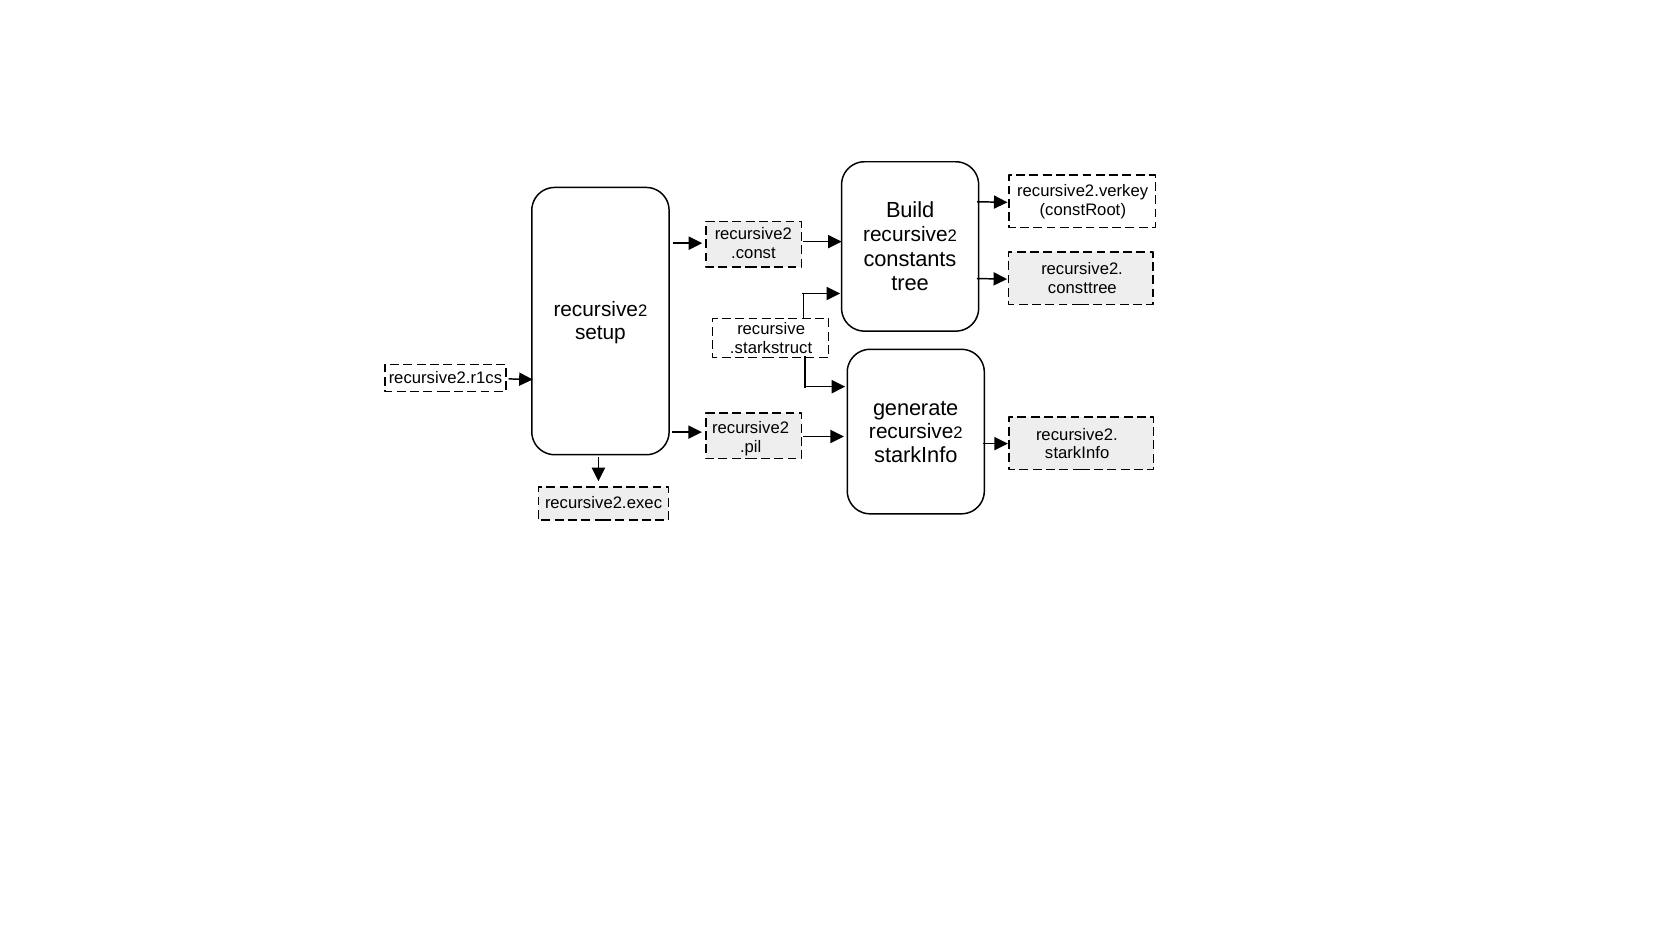

Build
recursive2 constants tree
recursive2.verkey(constRoot)
recursive2
setup
recursive2
.const
recursive2.
consttree
recursive
.starkstruct
generate
recursive2
starkInfo
recursive2.r1cs
recursive2
.pil
recursive2.
starkInfo
recursive2.exec